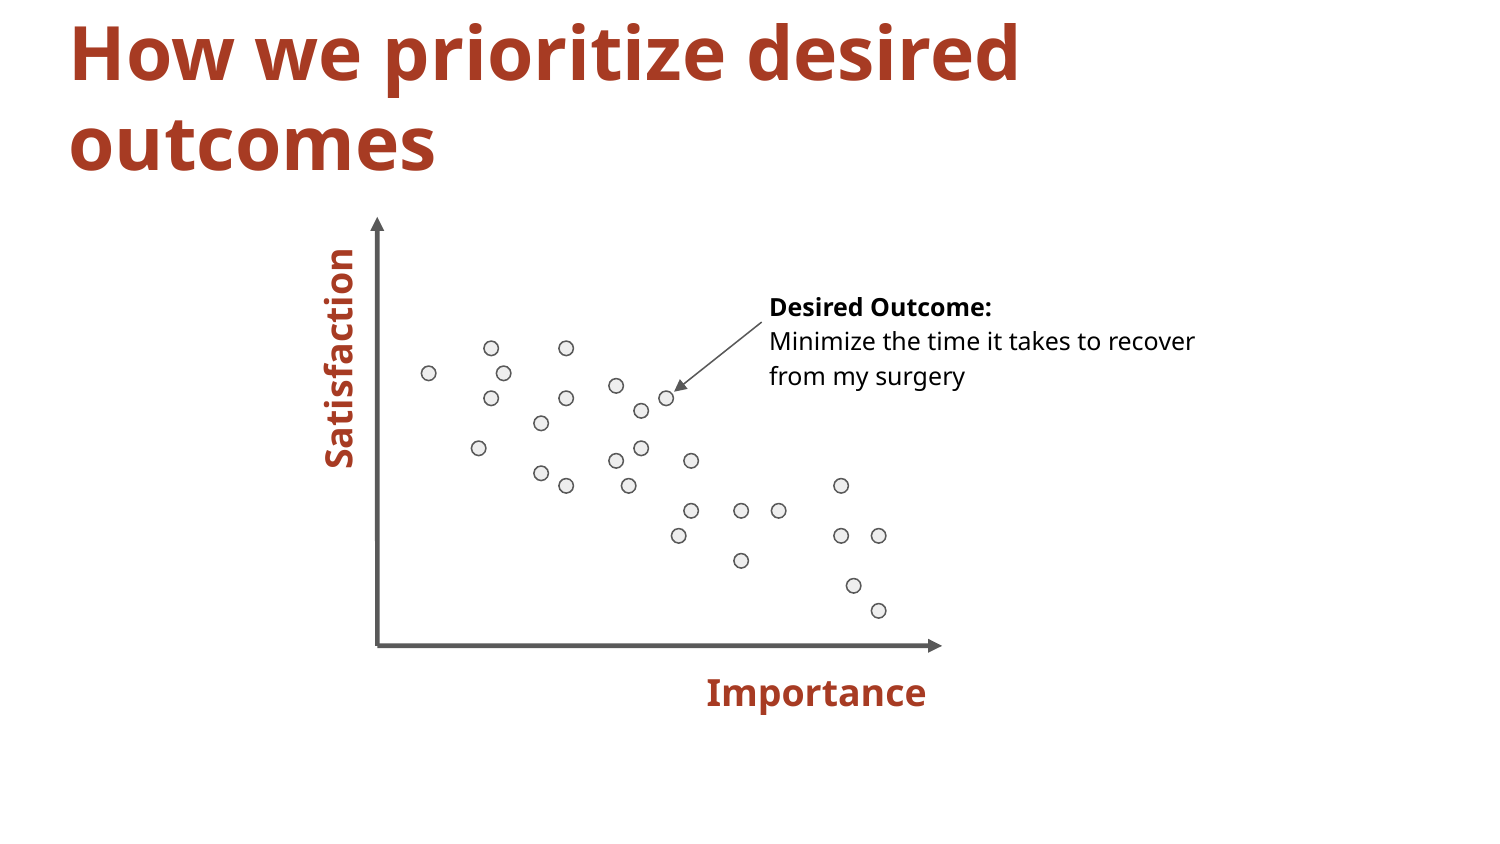

How we prioritize desired outcomes
Desired Outcome:
Minimize the time it takes to recover from my surgery
Satisfaction
Importance